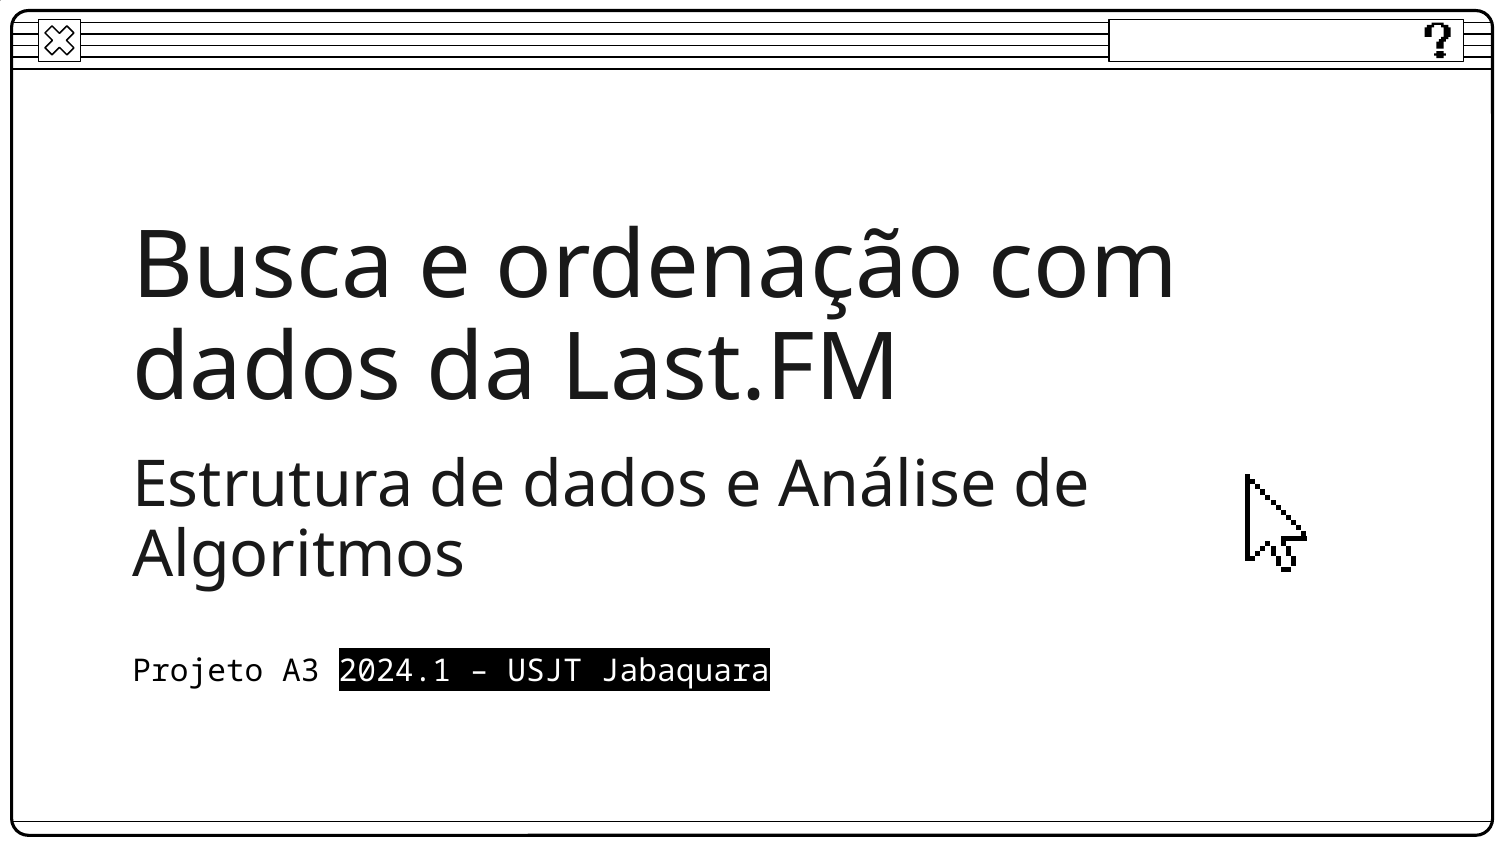

# Busca e ordenação com dados da Last.FM
Estrutura de dados e Análise de
Algoritmos
Projeto A3 2024.1 – USJT Jabaquara